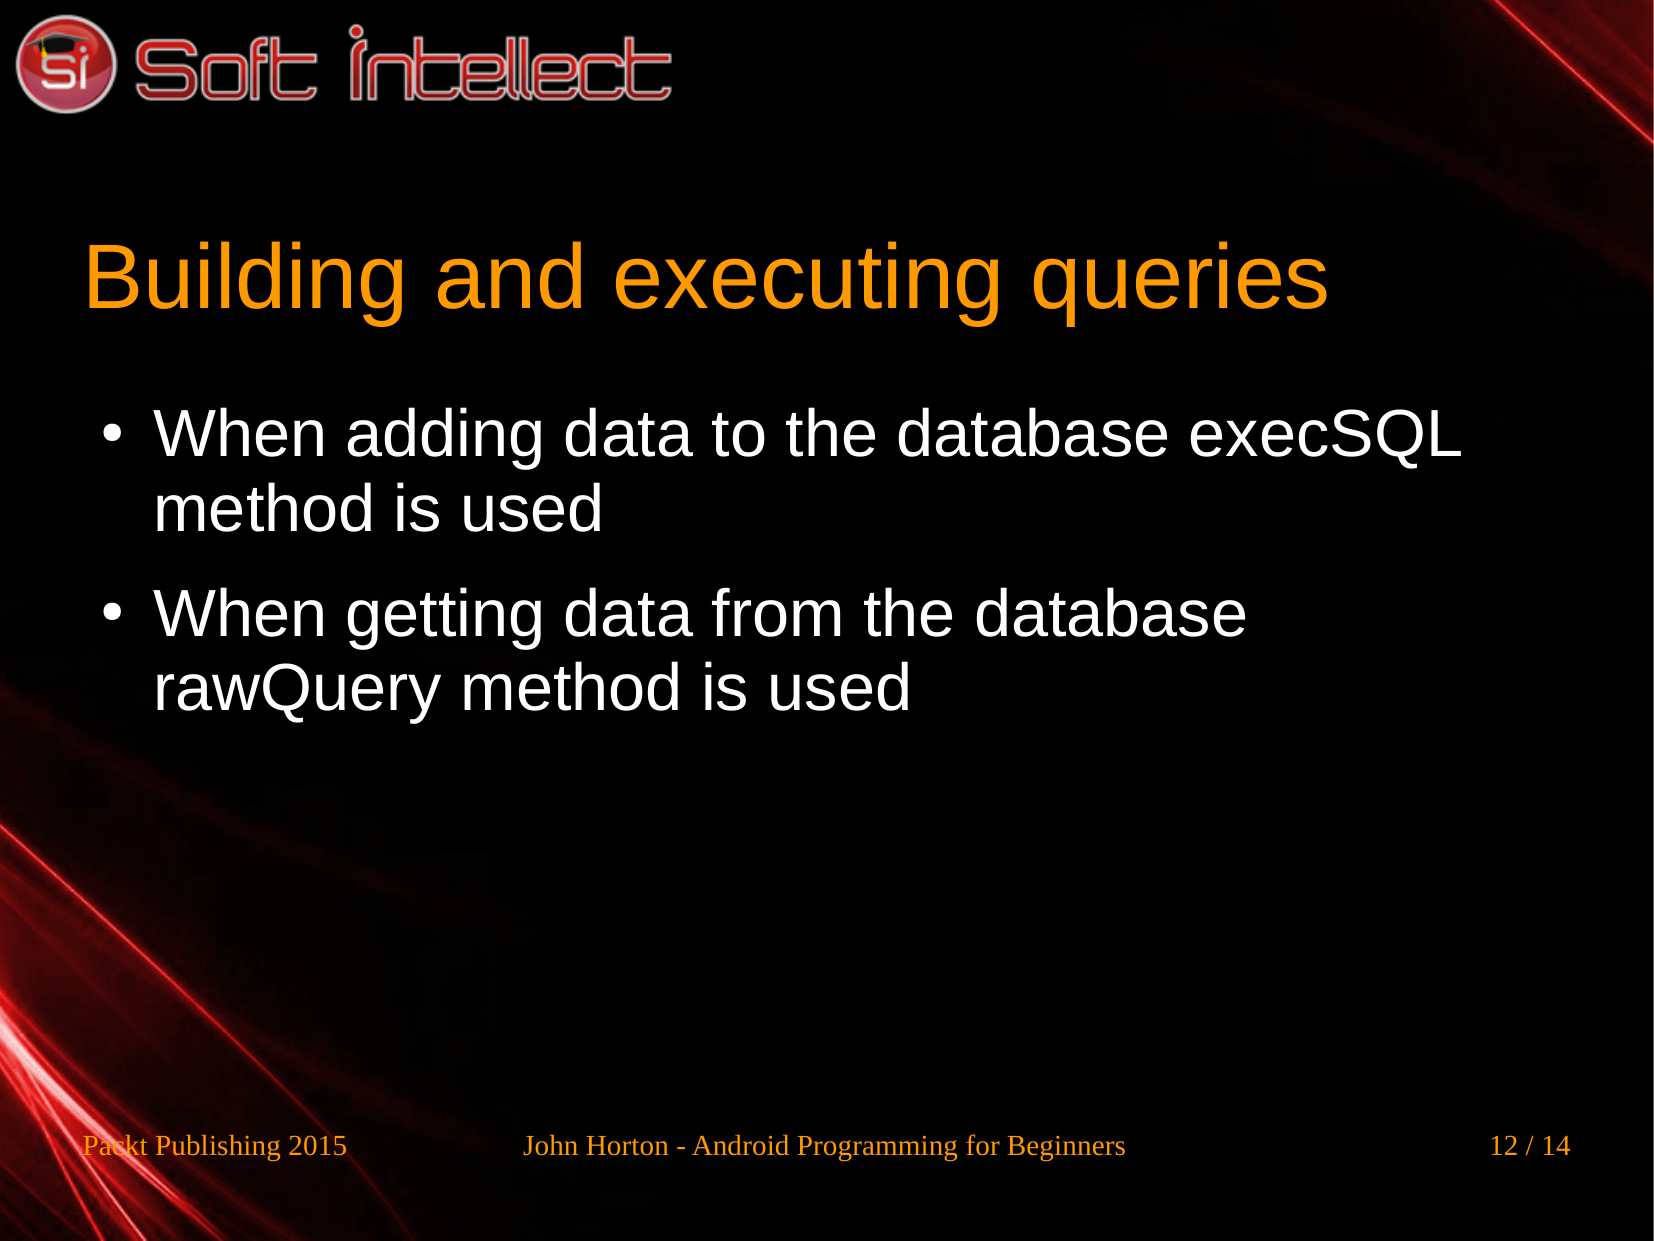

# Building and executing queries
When adding data to the database execSQL method is used
When getting data from the database rawQuery method is used
Packt Publishing 2015
John Horton - Android Programming for Beginners
12